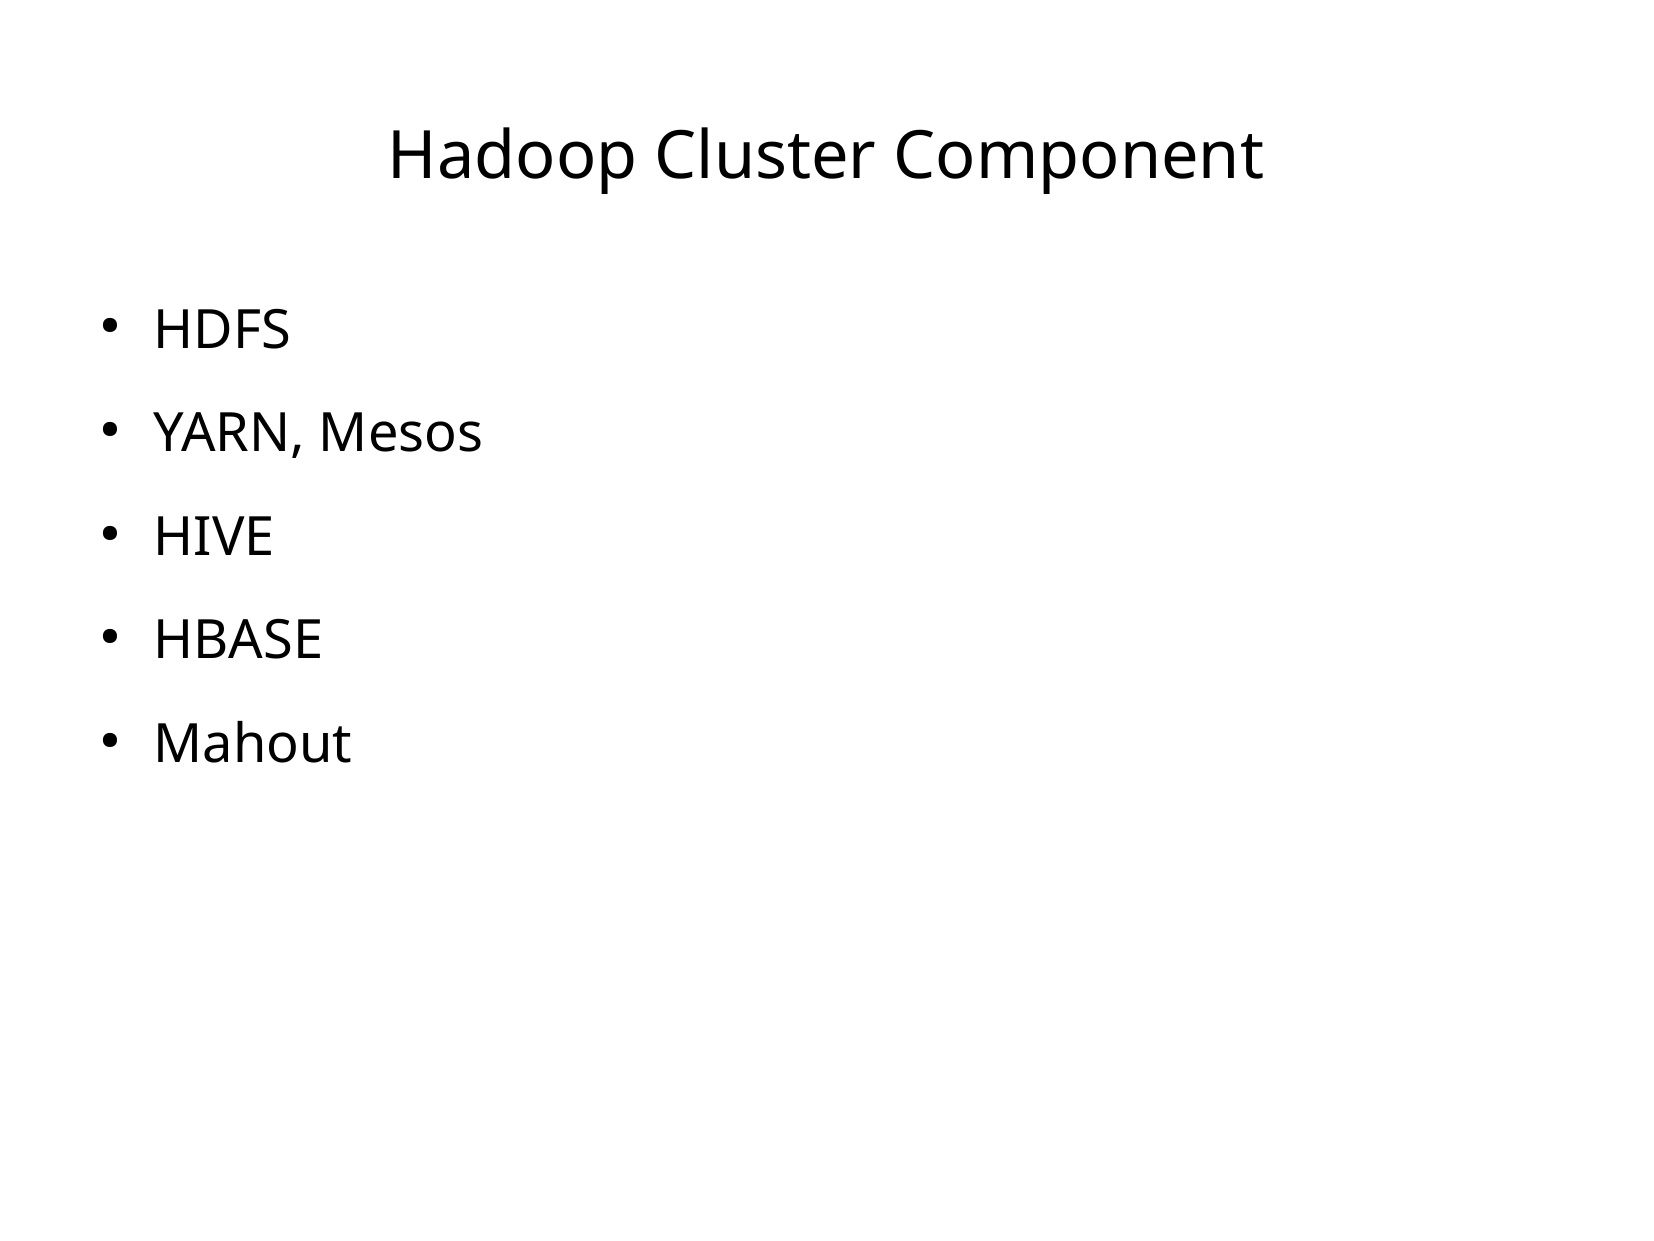

# Hadoop Cluster Component
HDFS
YARN, Mesos
HIVE
HBASE
Mahout